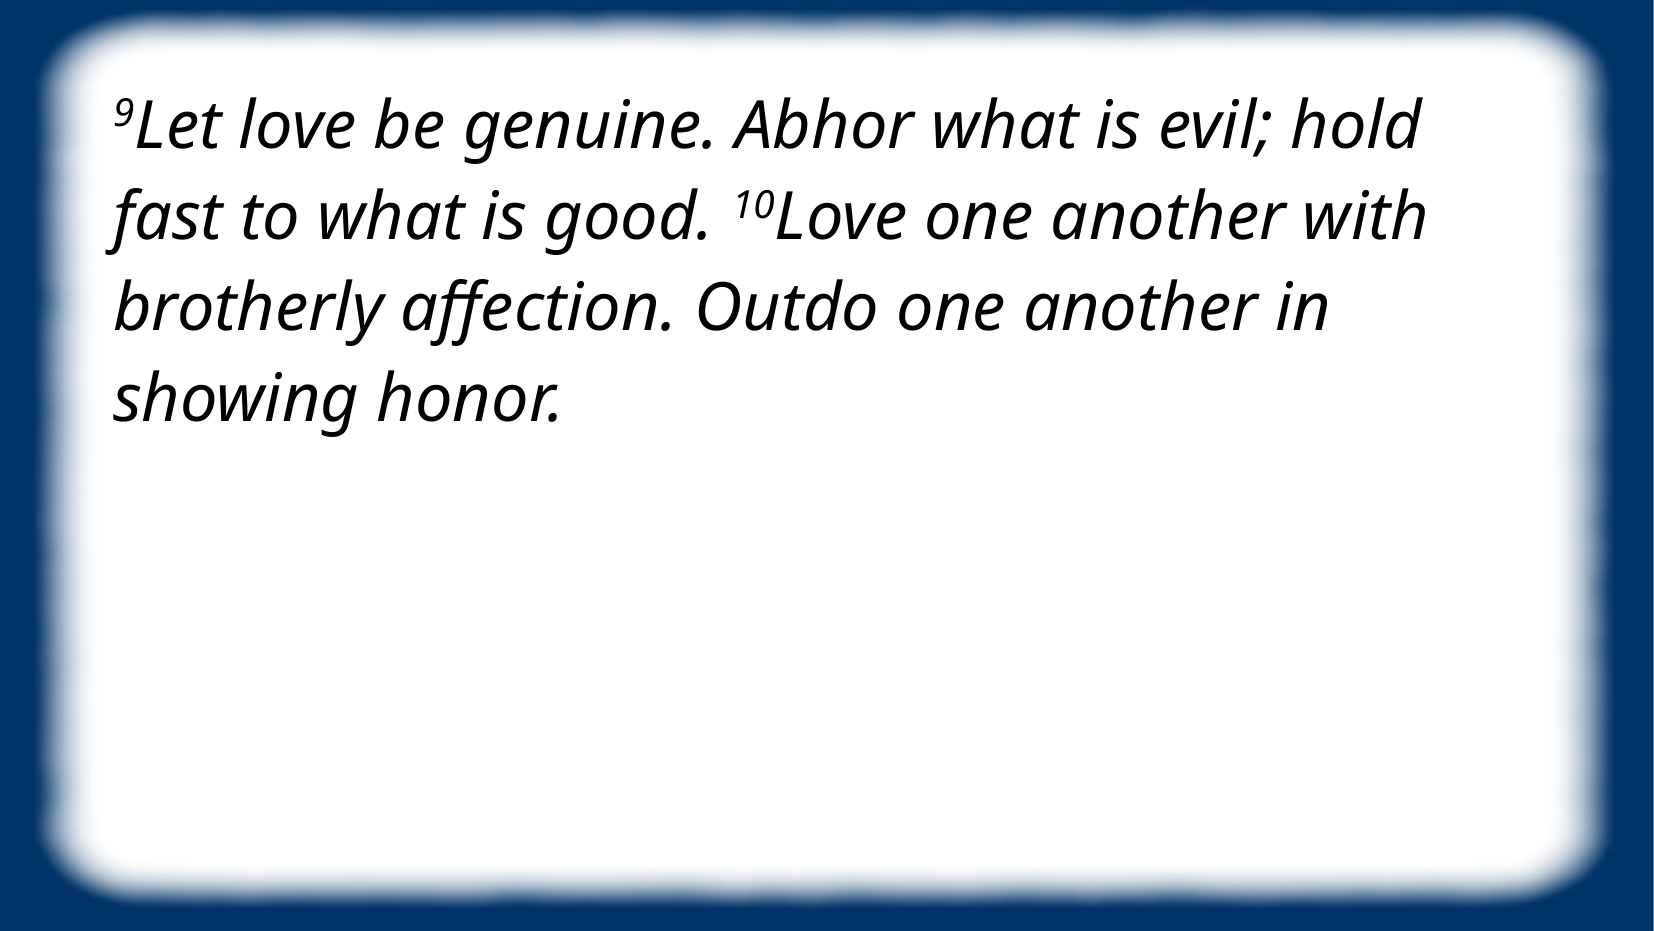

9Let love be genuine. Abhor what is evil; hold fast to what is good. 10Love one another with brotherly affection. Outdo one another in showing honor.